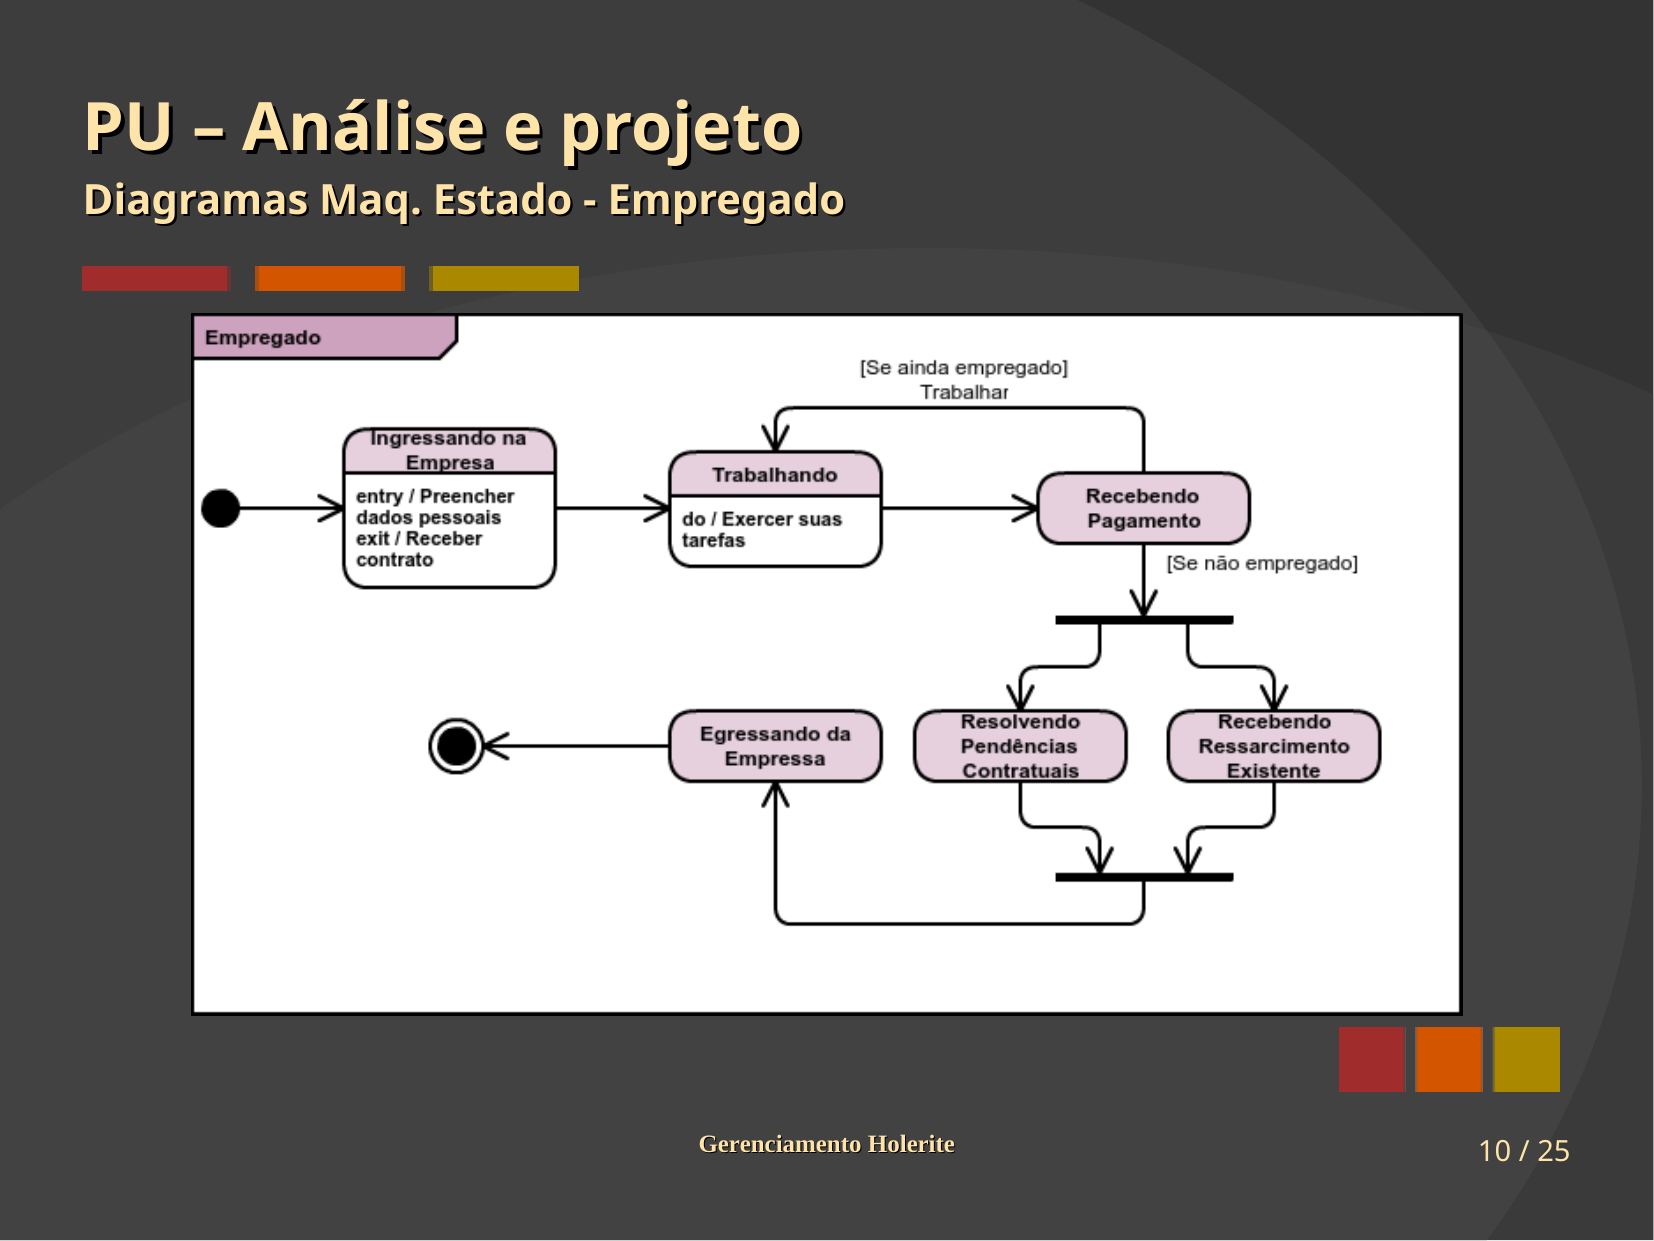

# PU – Análise e projeto Diagramas Maq. Estado - Empregado
10